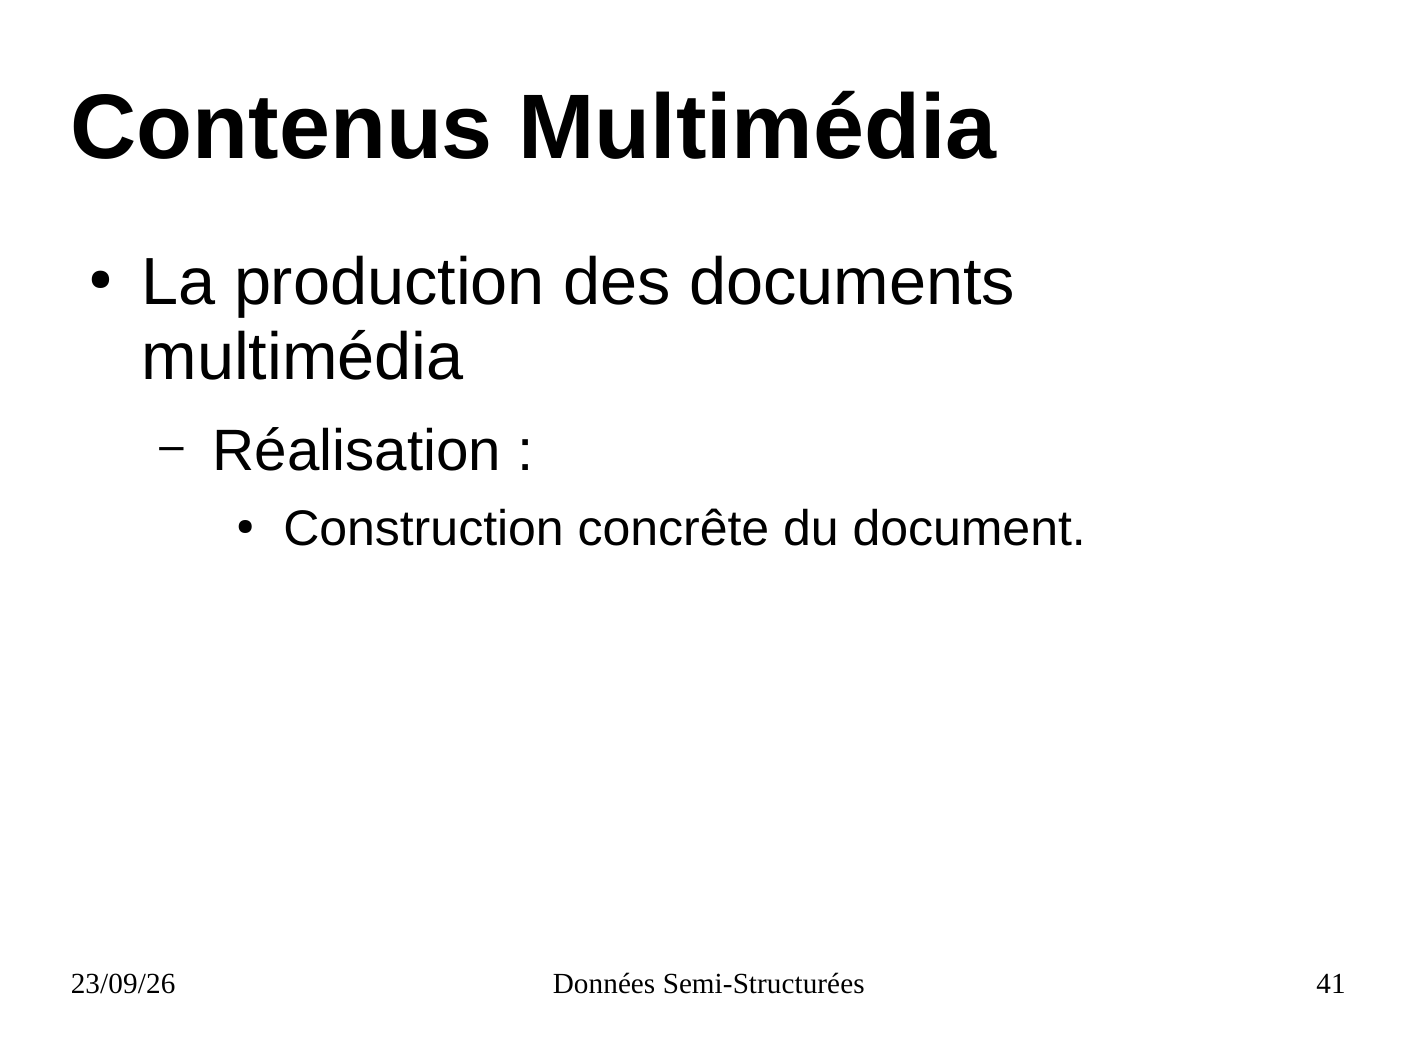

# Contenus Multimédia
La production des documents multimédia
Réalisation :
Construction concrête du document.
Données Semi-Structurées
41